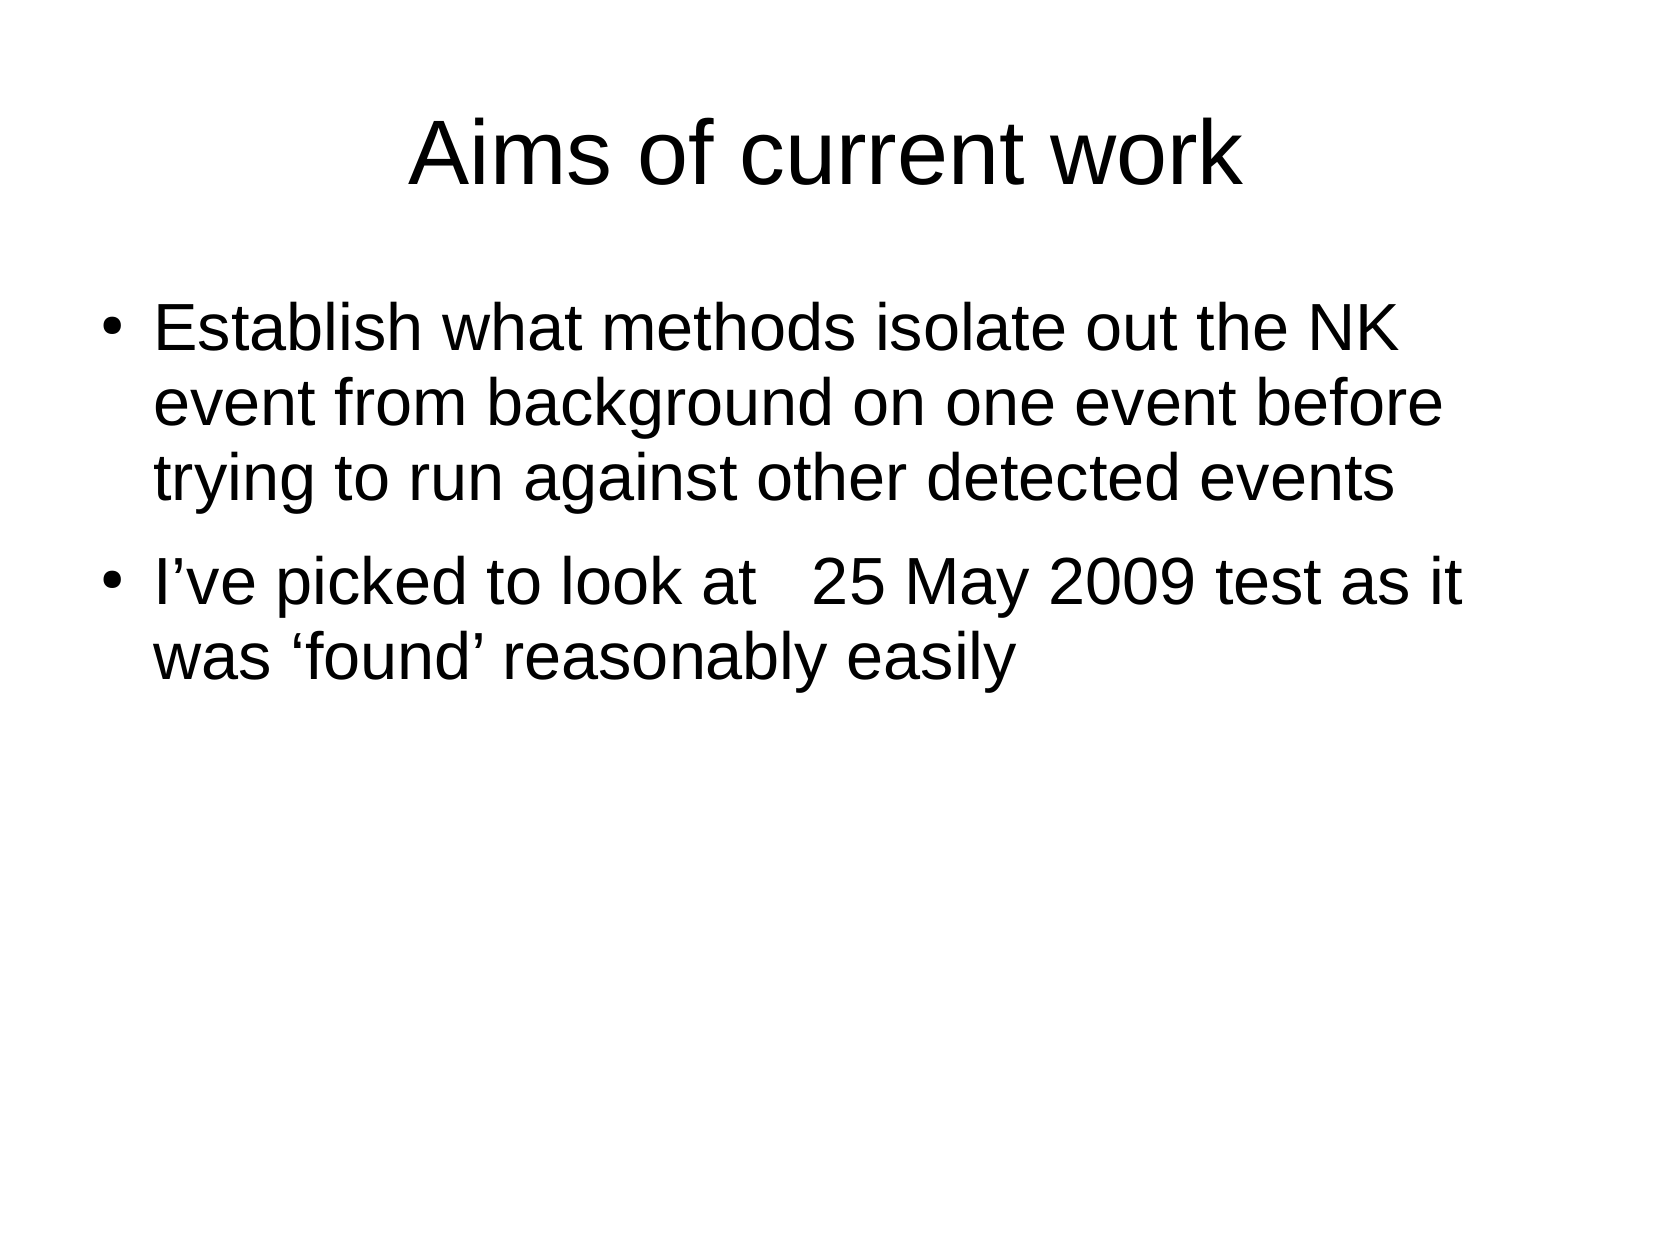

# Aims of current work
Establish what methods isolate out the NK event from background on one event before trying to run against other detected events
I’ve picked to look at 25 May 2009 test as it was ‘found’ reasonably easily